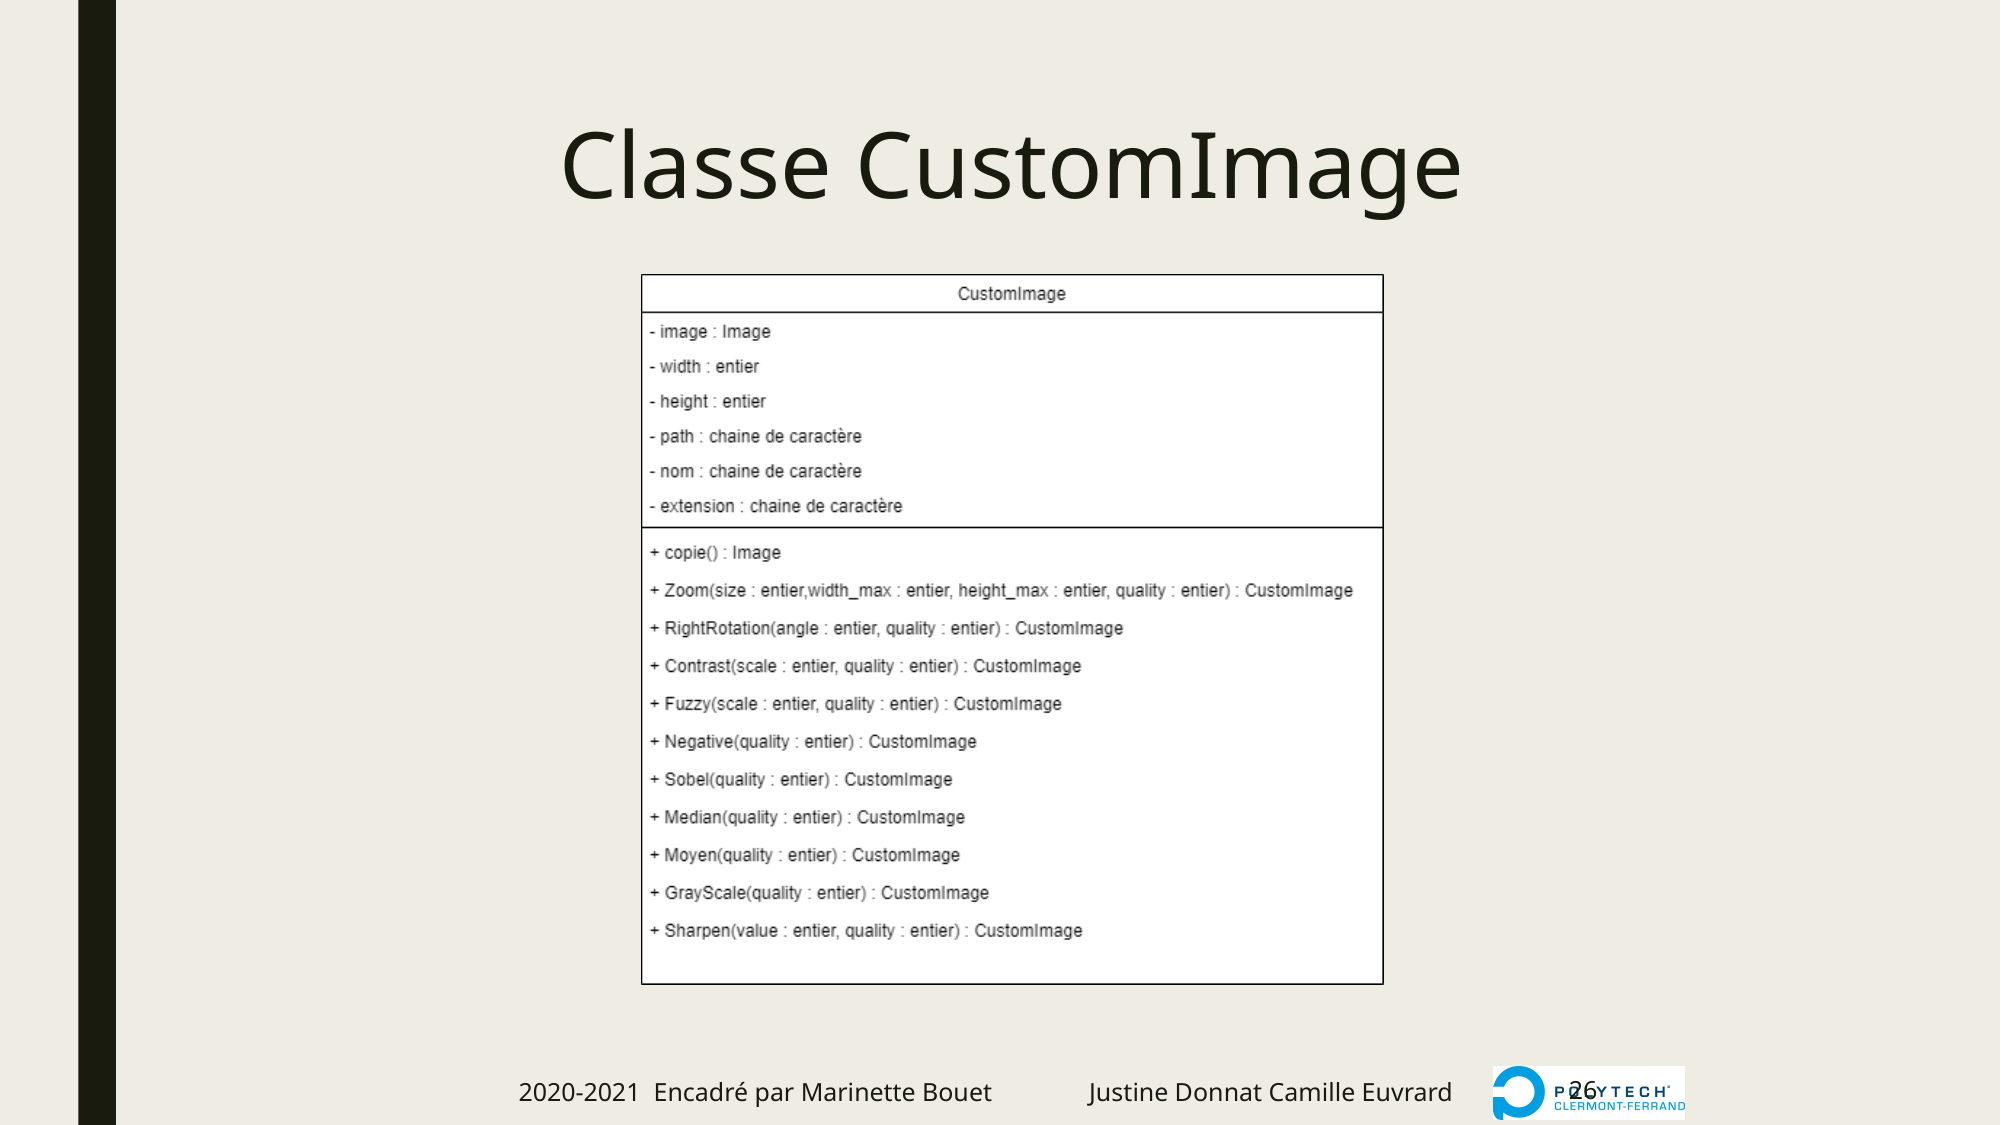

# Classe CustomImage
2020-2021 Encadré par Marinette Bouet Justine Donnat Camille Euvrard